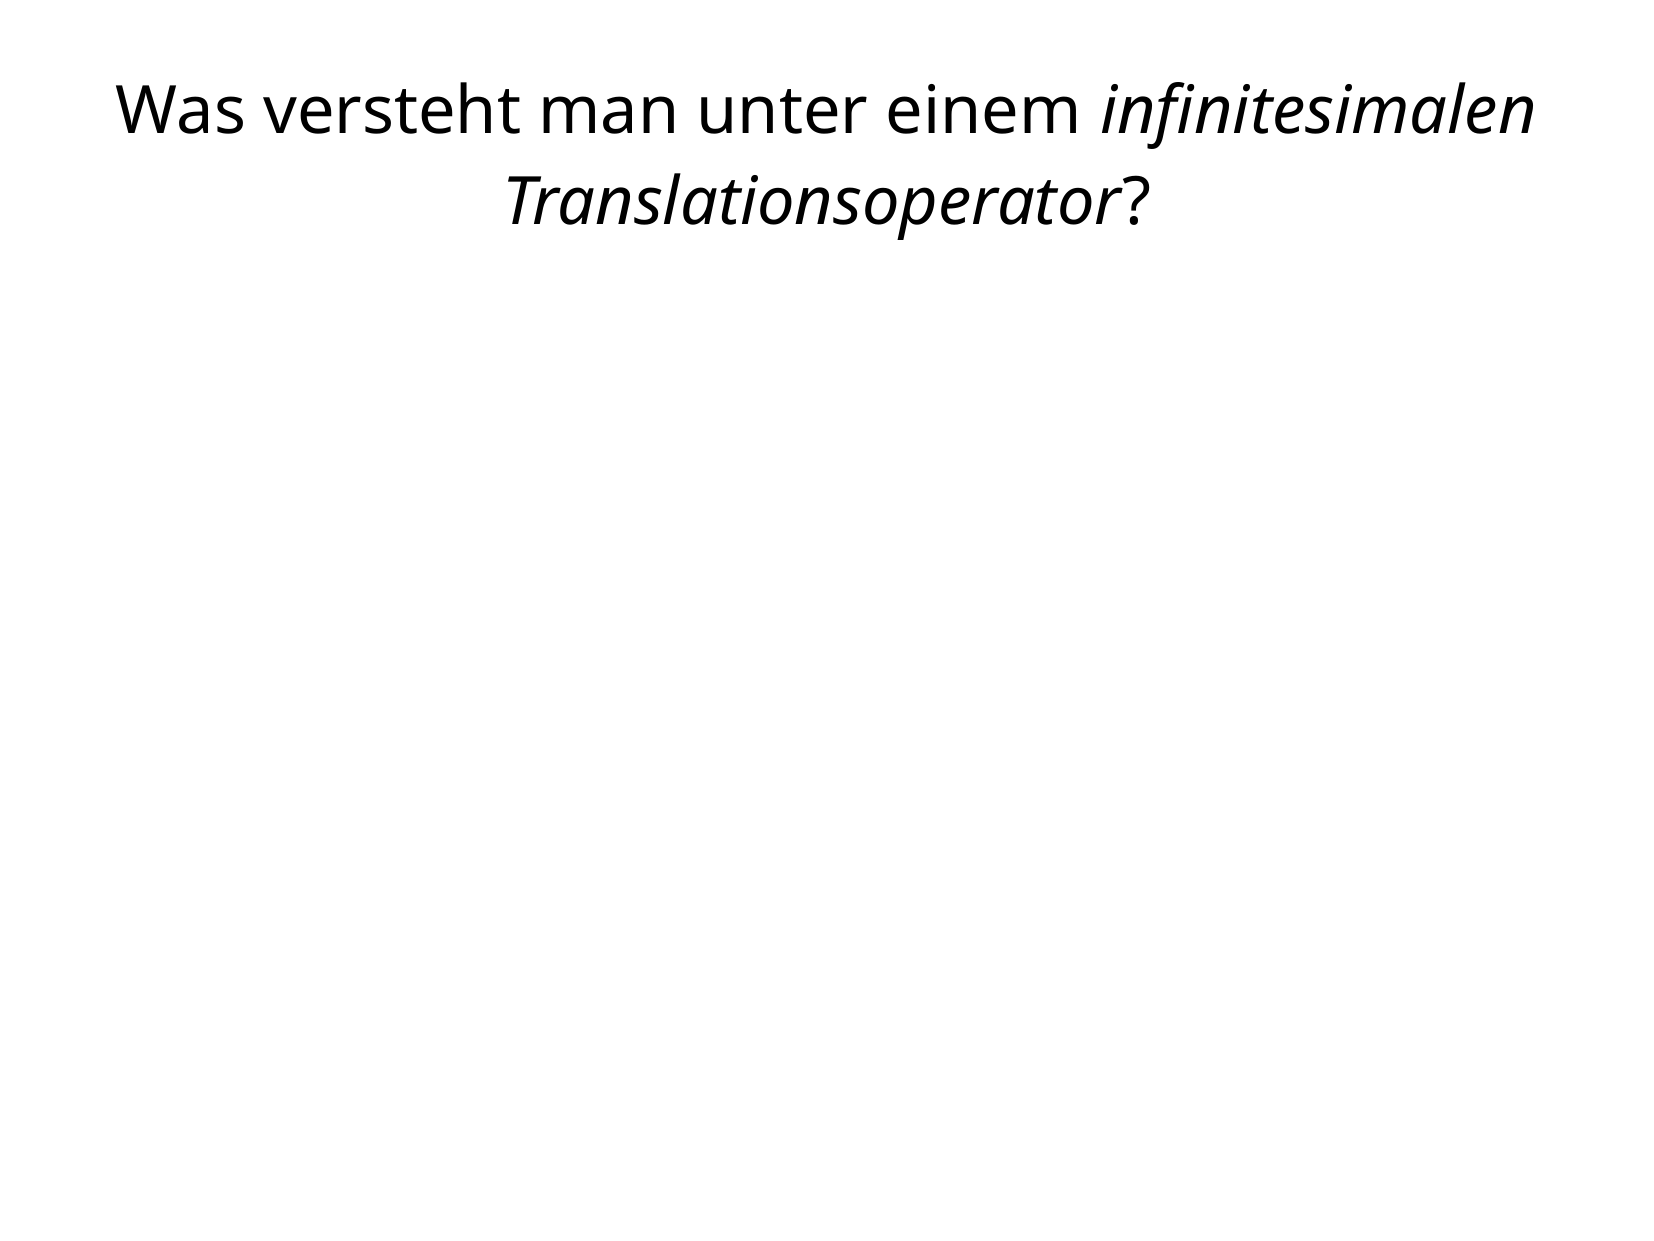

# Was versteht man unter einem infinitesimalen Translationsoperator?